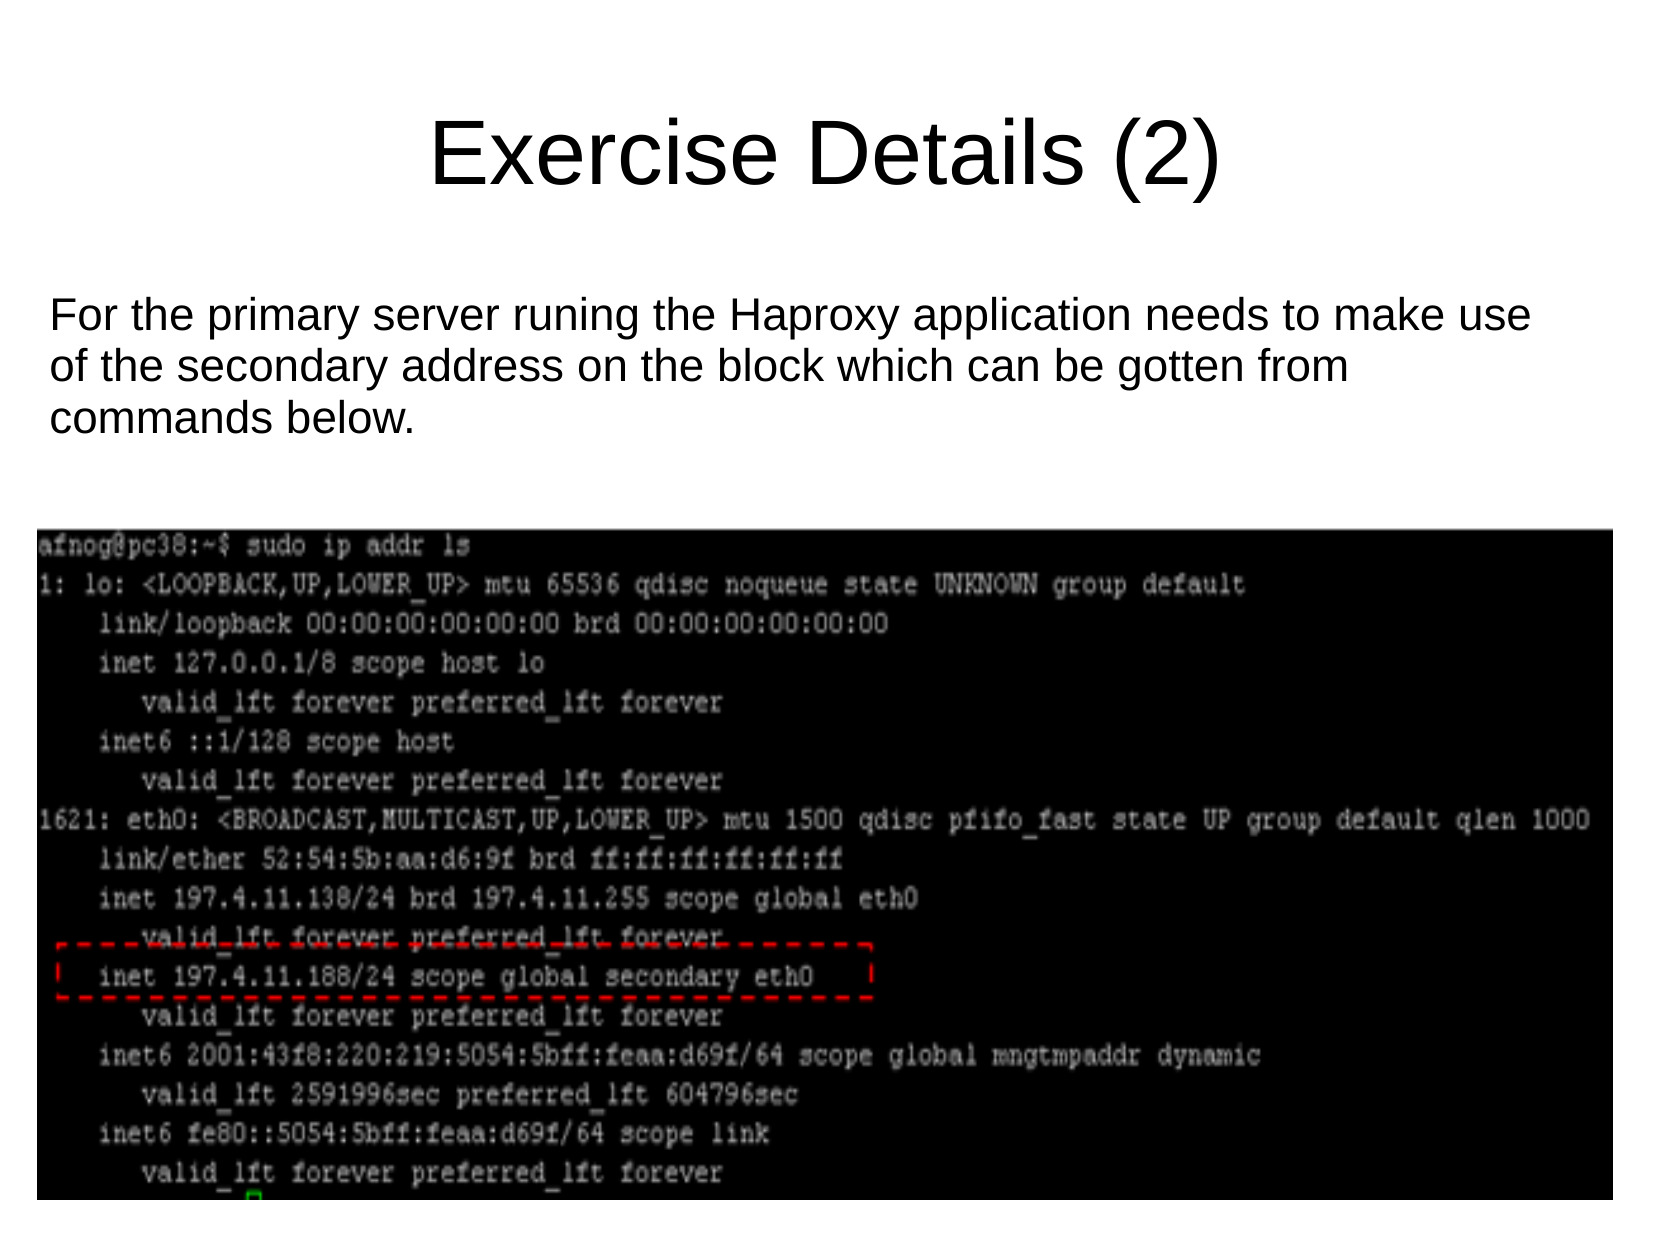

# Exercise Details (2)
For the primary server runing the Haproxy application needs to make use of the secondary address on the block which can be gotten from commands below.
32